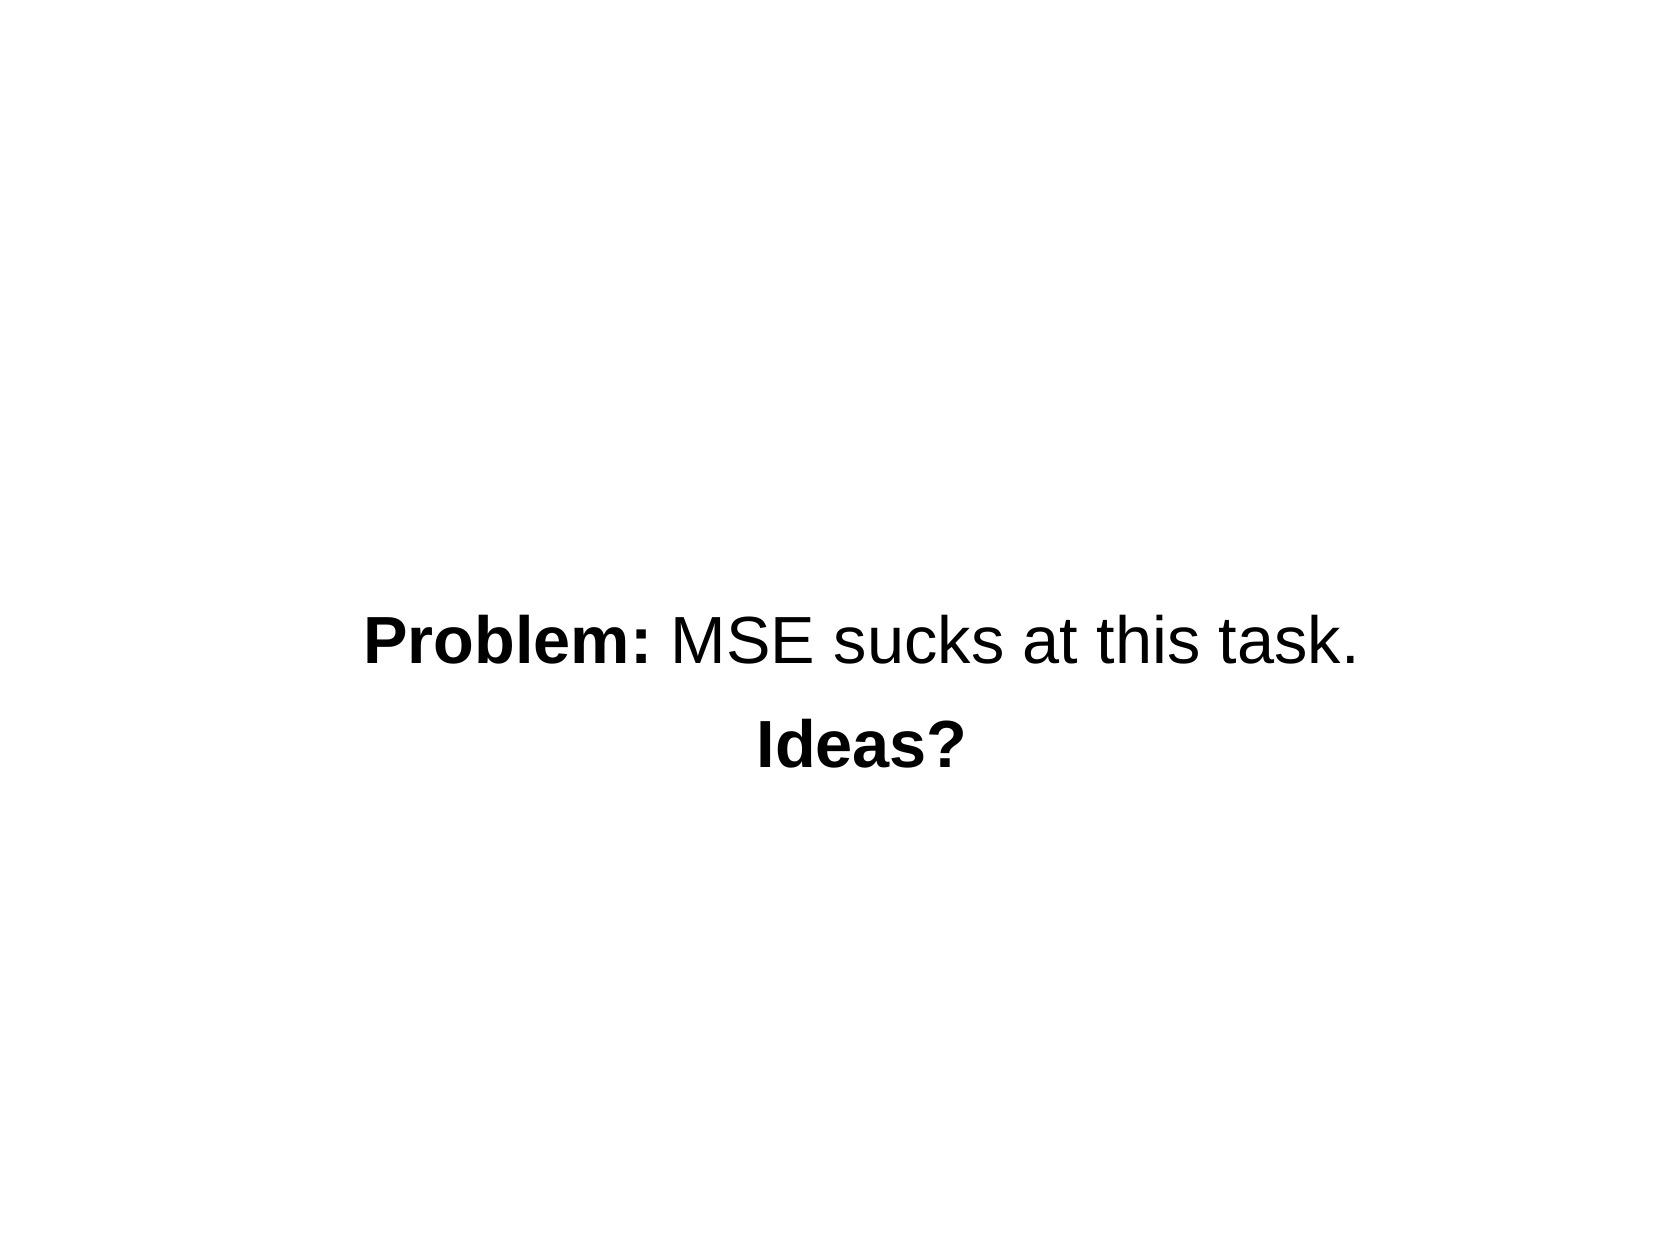

#
Problem: MSE sucks at this task.
Ideas?